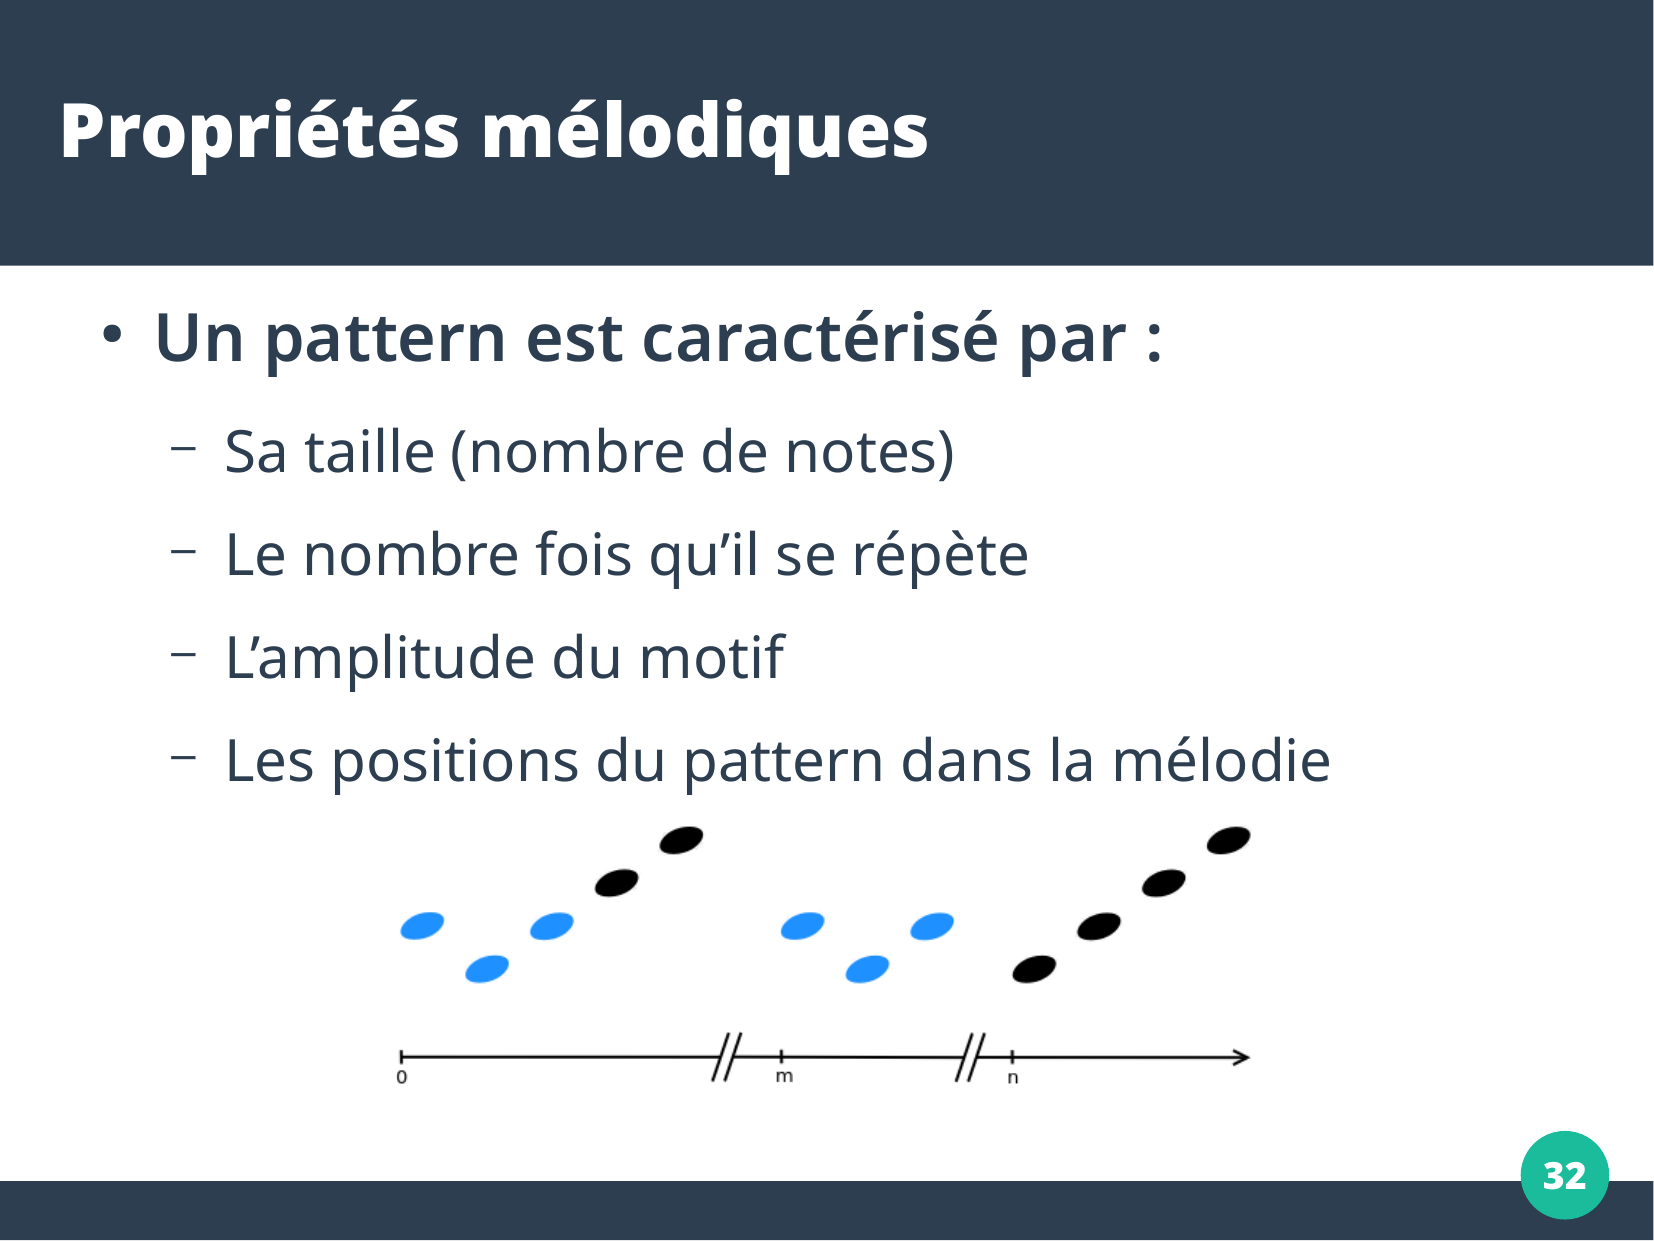

# Propriétés mélodiques
Un pattern est caractérisé par :
Sa taille (nombre de notes)
Le nombre fois qu’il se répète
L’amplitude du motif
Les positions du pattern dans la mélodie
32